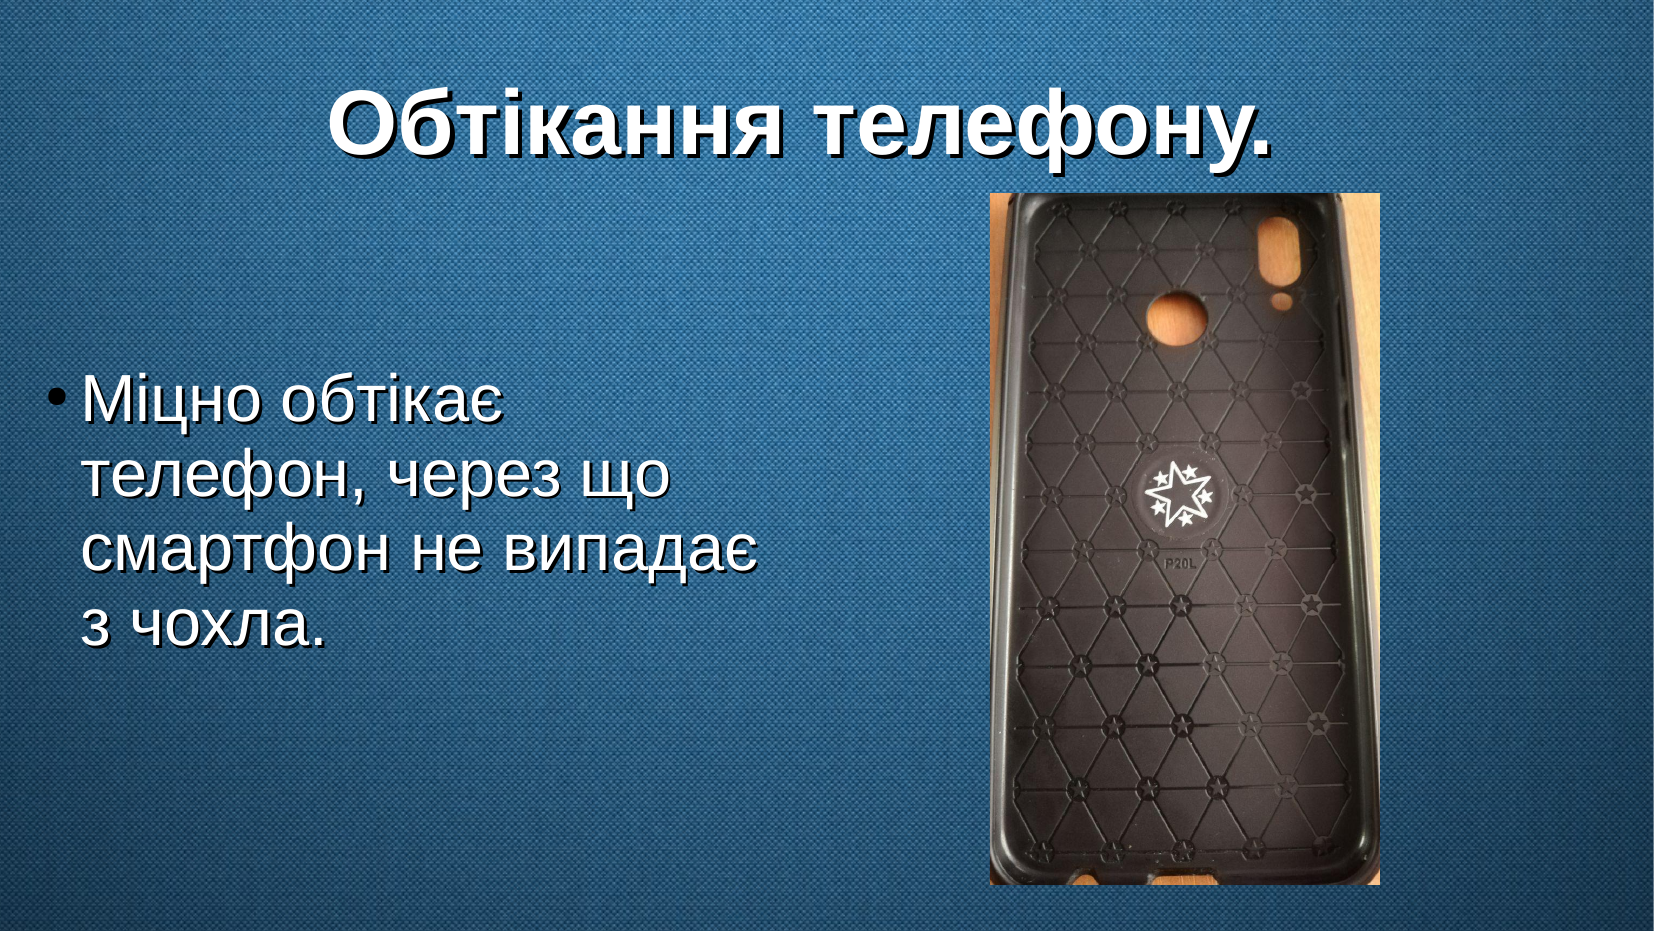

# Обтікання телефону.
Міцно обтікає телефон, через що смартфон не випадає з чохла.